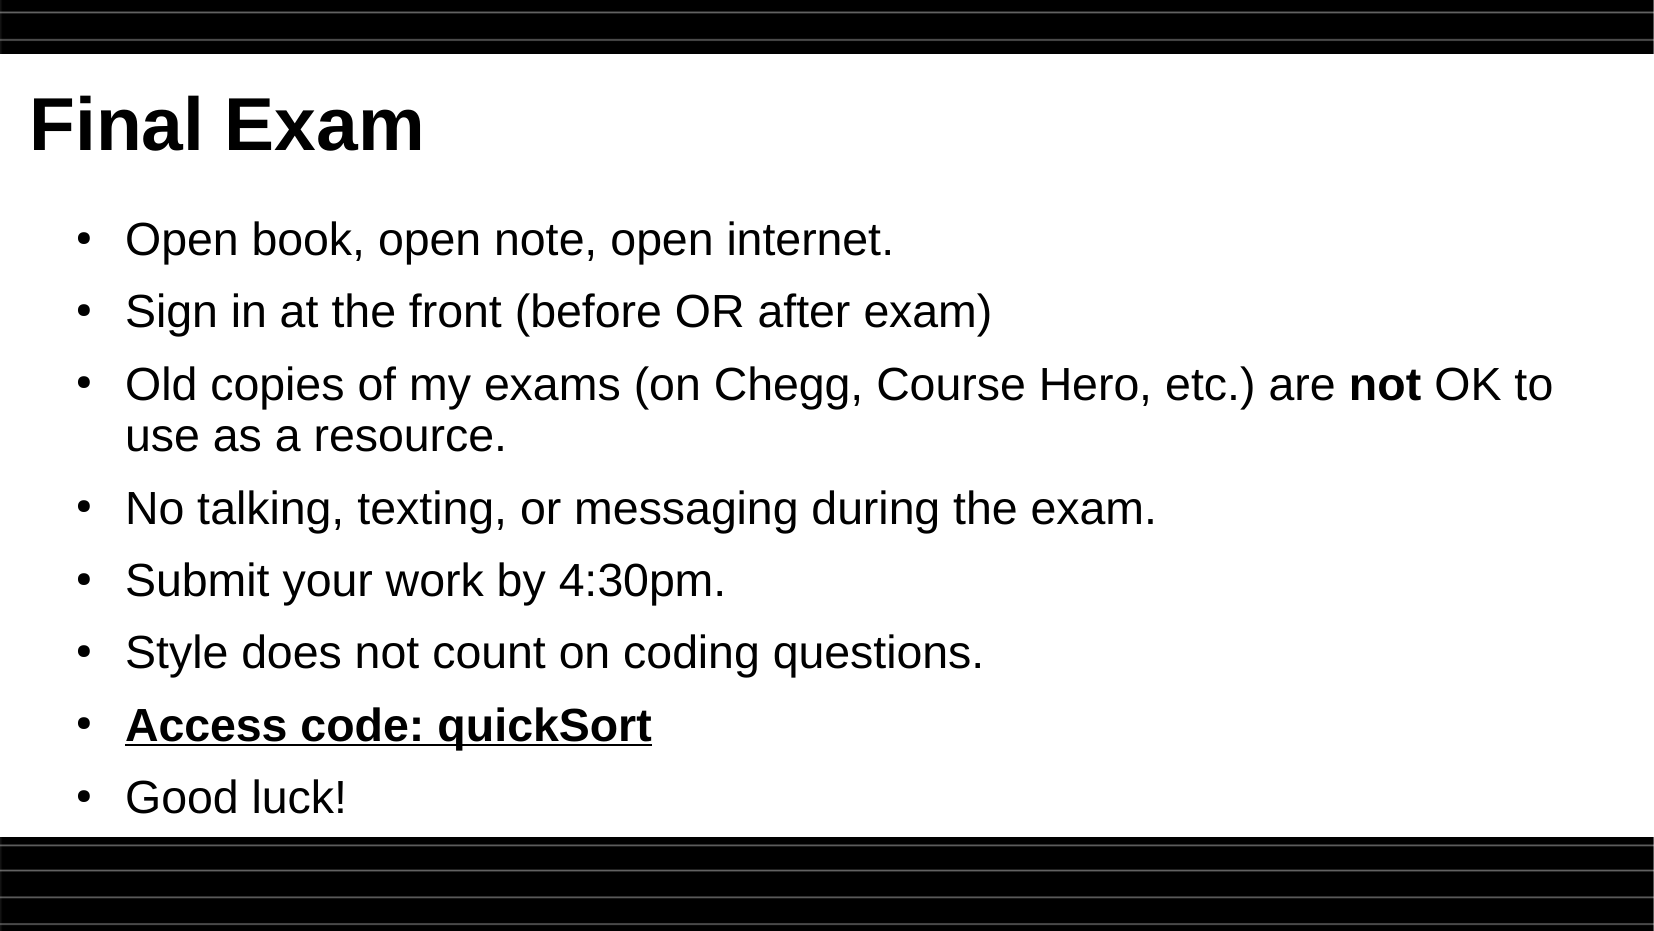

Final Exam
# Open book, open note, open internet.
Sign in at the front (before OR after exam)
Old copies of my exams (on Chegg, Course Hero, etc.) are not OK to use as a resource.
No talking, texting, or messaging during the exam.
Submit your work by 4:30pm.
Style does not count on coding questions.
Access code: quickSort
Good luck!